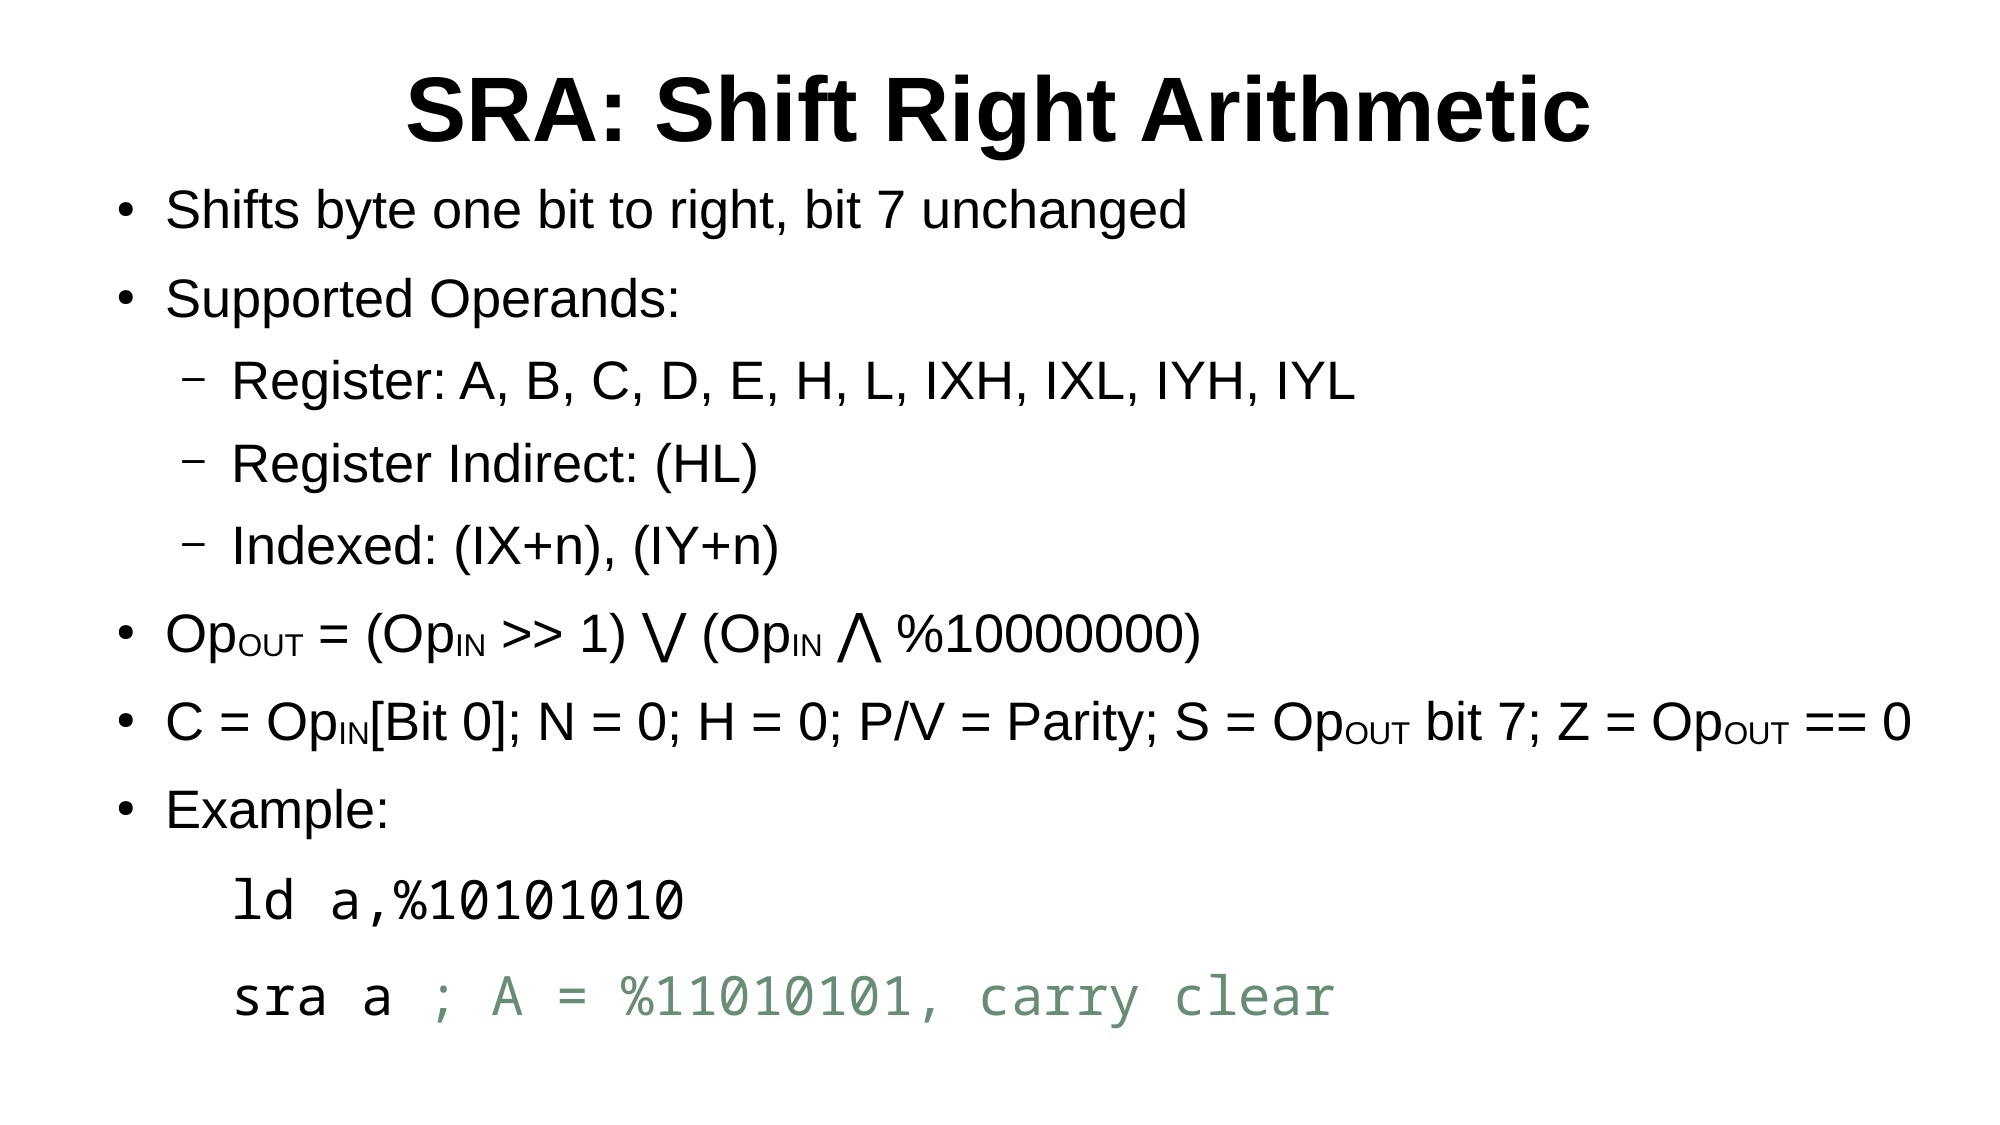

# SRA: Shift Right Arithmetic
Shifts byte one bit to right, bit 7 unchanged
Supported Operands:
Register: A, B, C, D, E, H, L, IXH, IXL, IYH, IYL
Register Indirect: (HL)
Indexed: (IX+n), (IY+n)
OpOUT = (OpIN >> 1) ⋁ (OpIN ⋀ %10000000)
C = OpIN[Bit 0]; N = 0; H = 0; P/V = Parity; S = OpOUT bit 7; Z = OpOUT == 0
Example:
ld a,%10101010
sra a ; A = %11010101, carry clear